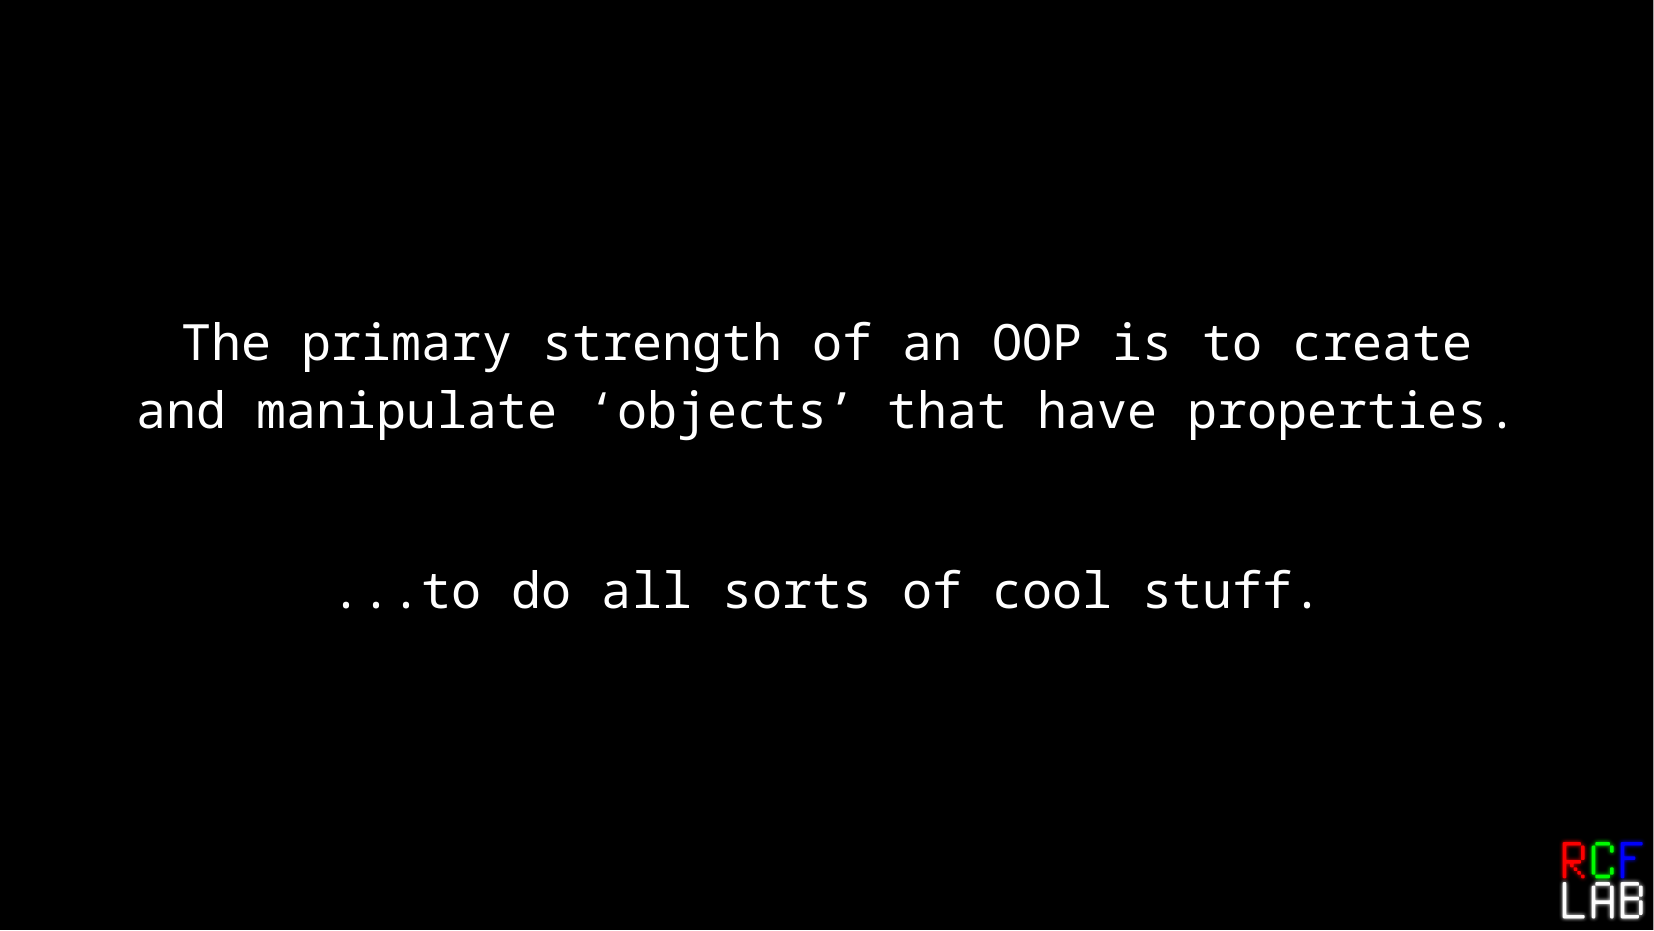

# The primary strength of an OOP is to create and manipulate ‘objects’ that have properties.
...to do all sorts of cool stuff.